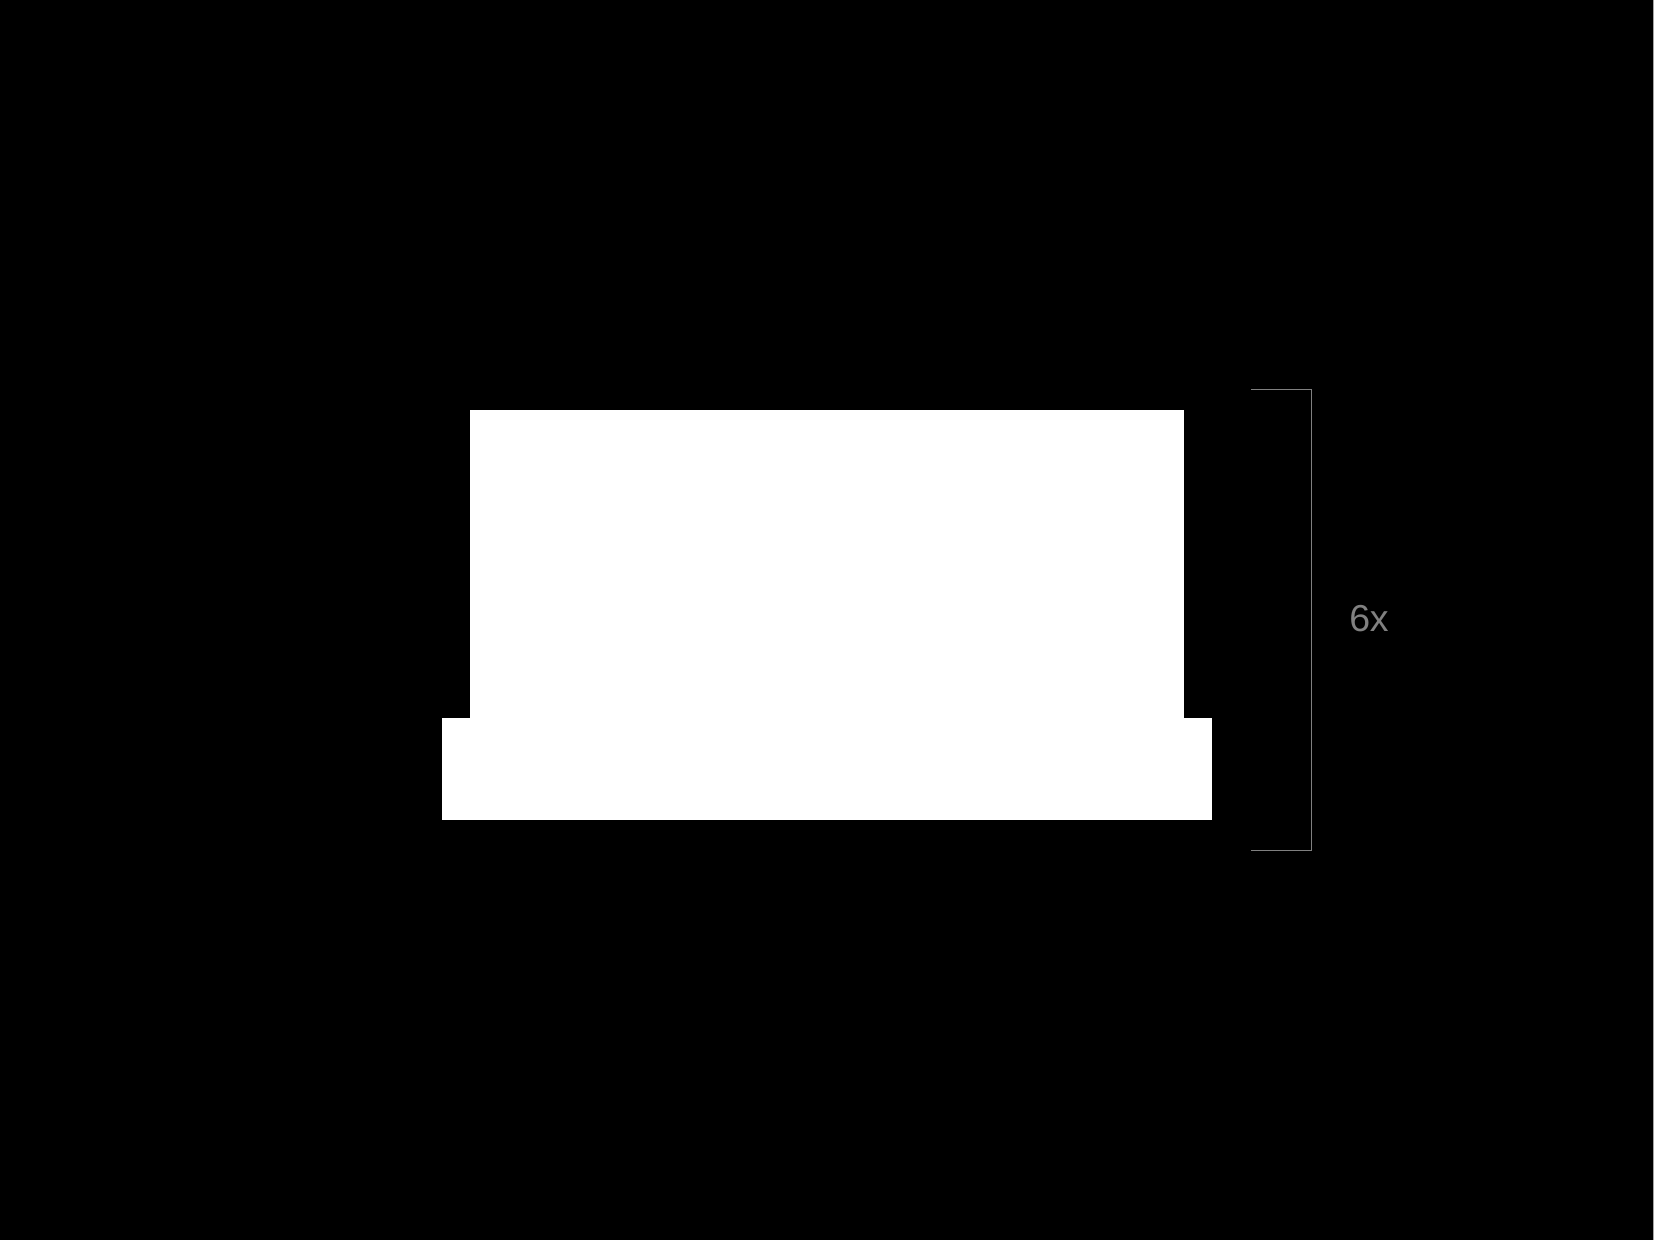

# Cantamos Aleluia
Cantamos Aleluia
Cantamos Aleluia
O Cordeiro venceu
6x